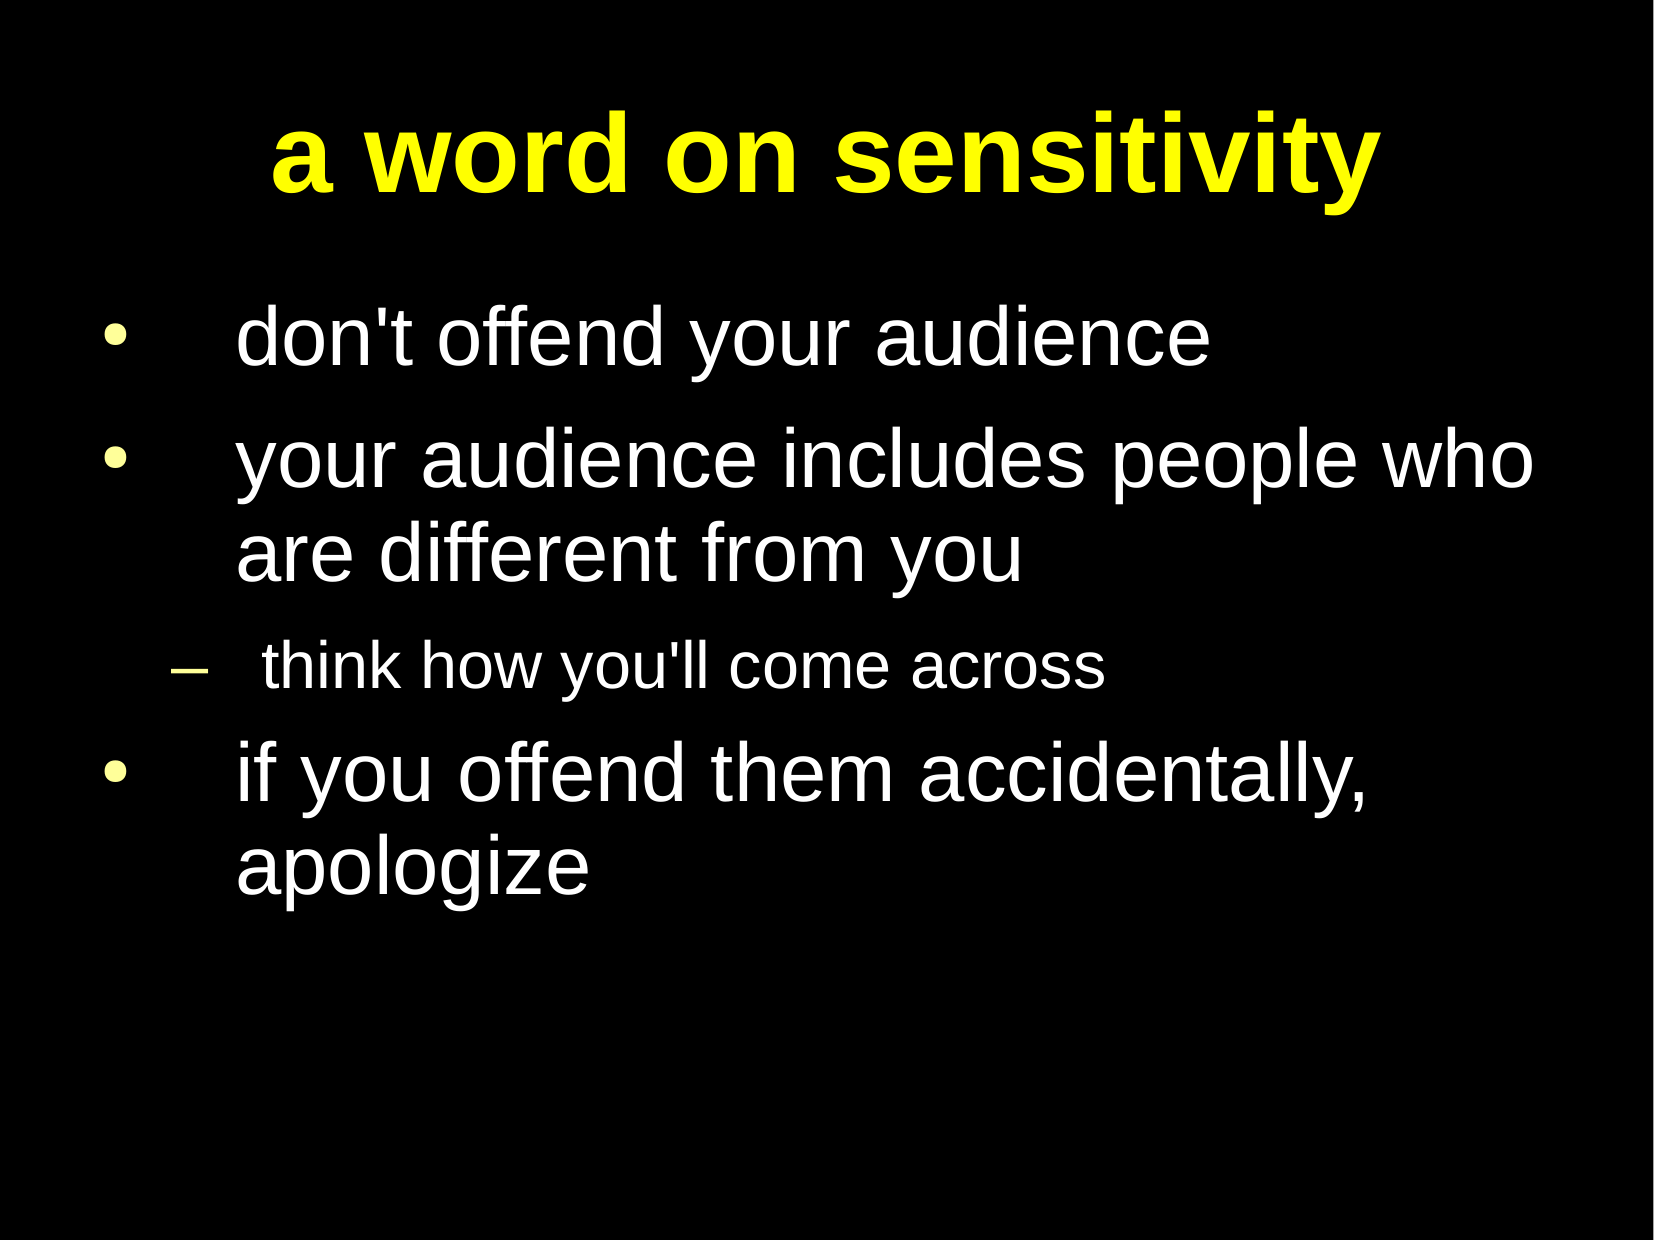

# a word on sensitivity
don't offend your audience
your audience includes people who are different from you
think how you'll come across
if you offend them accidentally, apologize